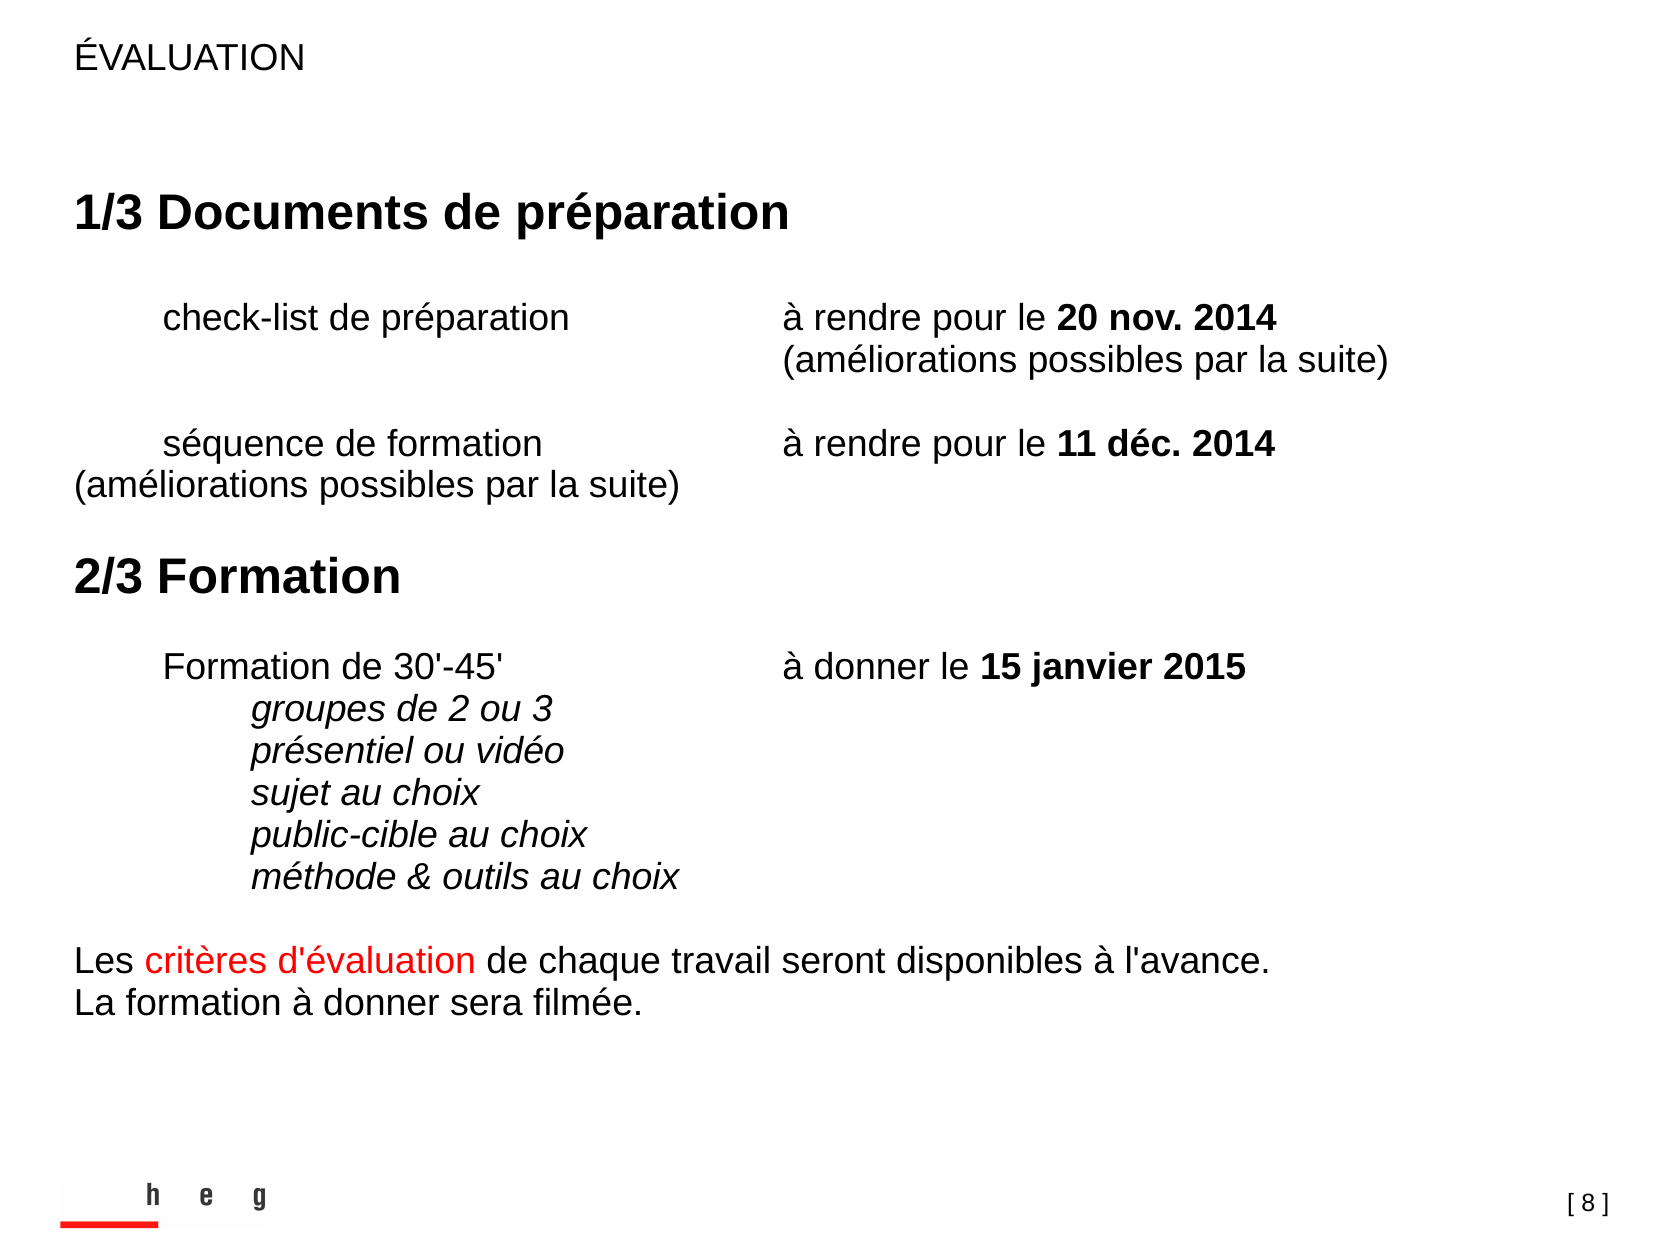

ÉVALUATION
1/3 Documents de préparation
	check-list de préparation	à rendre pour le 20 nov. 2014
			(améliorations possibles par la suite)
	séquence de formation	à rendre pour le 11 déc. 2014			(améliorations possibles par la suite)
2/3 Formation
	Formation de 30'-45'	à donner le 15 janvier 2015
		groupes de 2 ou 3
		présentiel ou vidéo
		sujet au choix
		public-cible au choix
		méthode & outils au choix
Les critères d'évaluation de chaque travail seront disponibles à l'avance.
La formation à donner sera filmée.